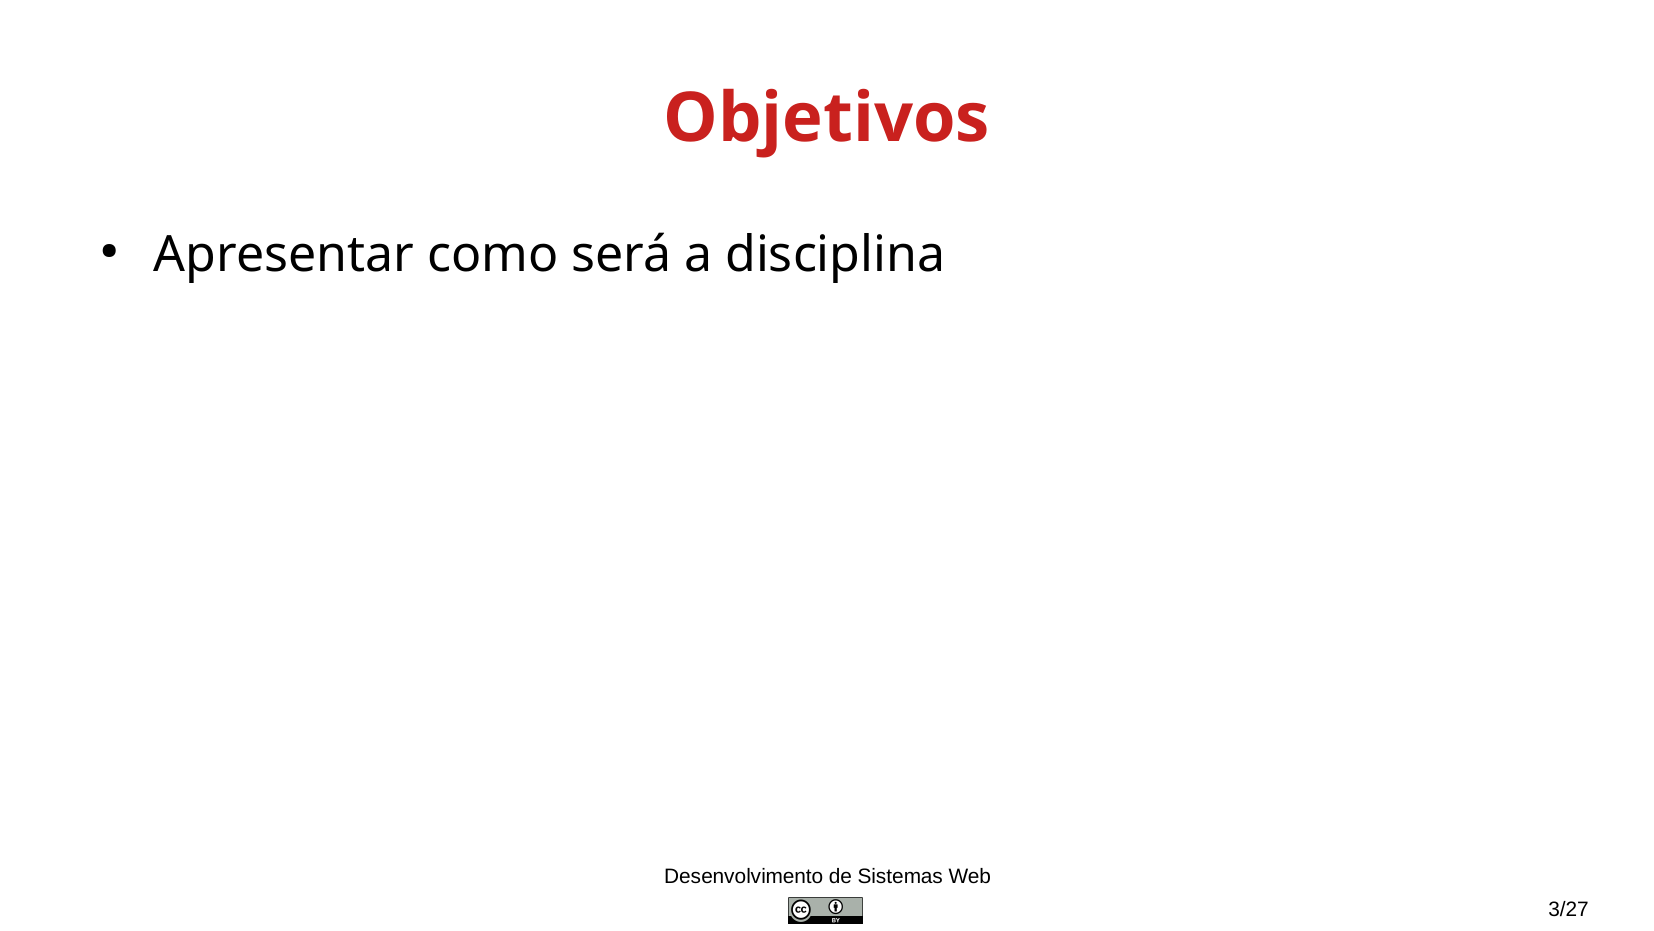

# Objetivos
Apresentar como será a disciplina
3